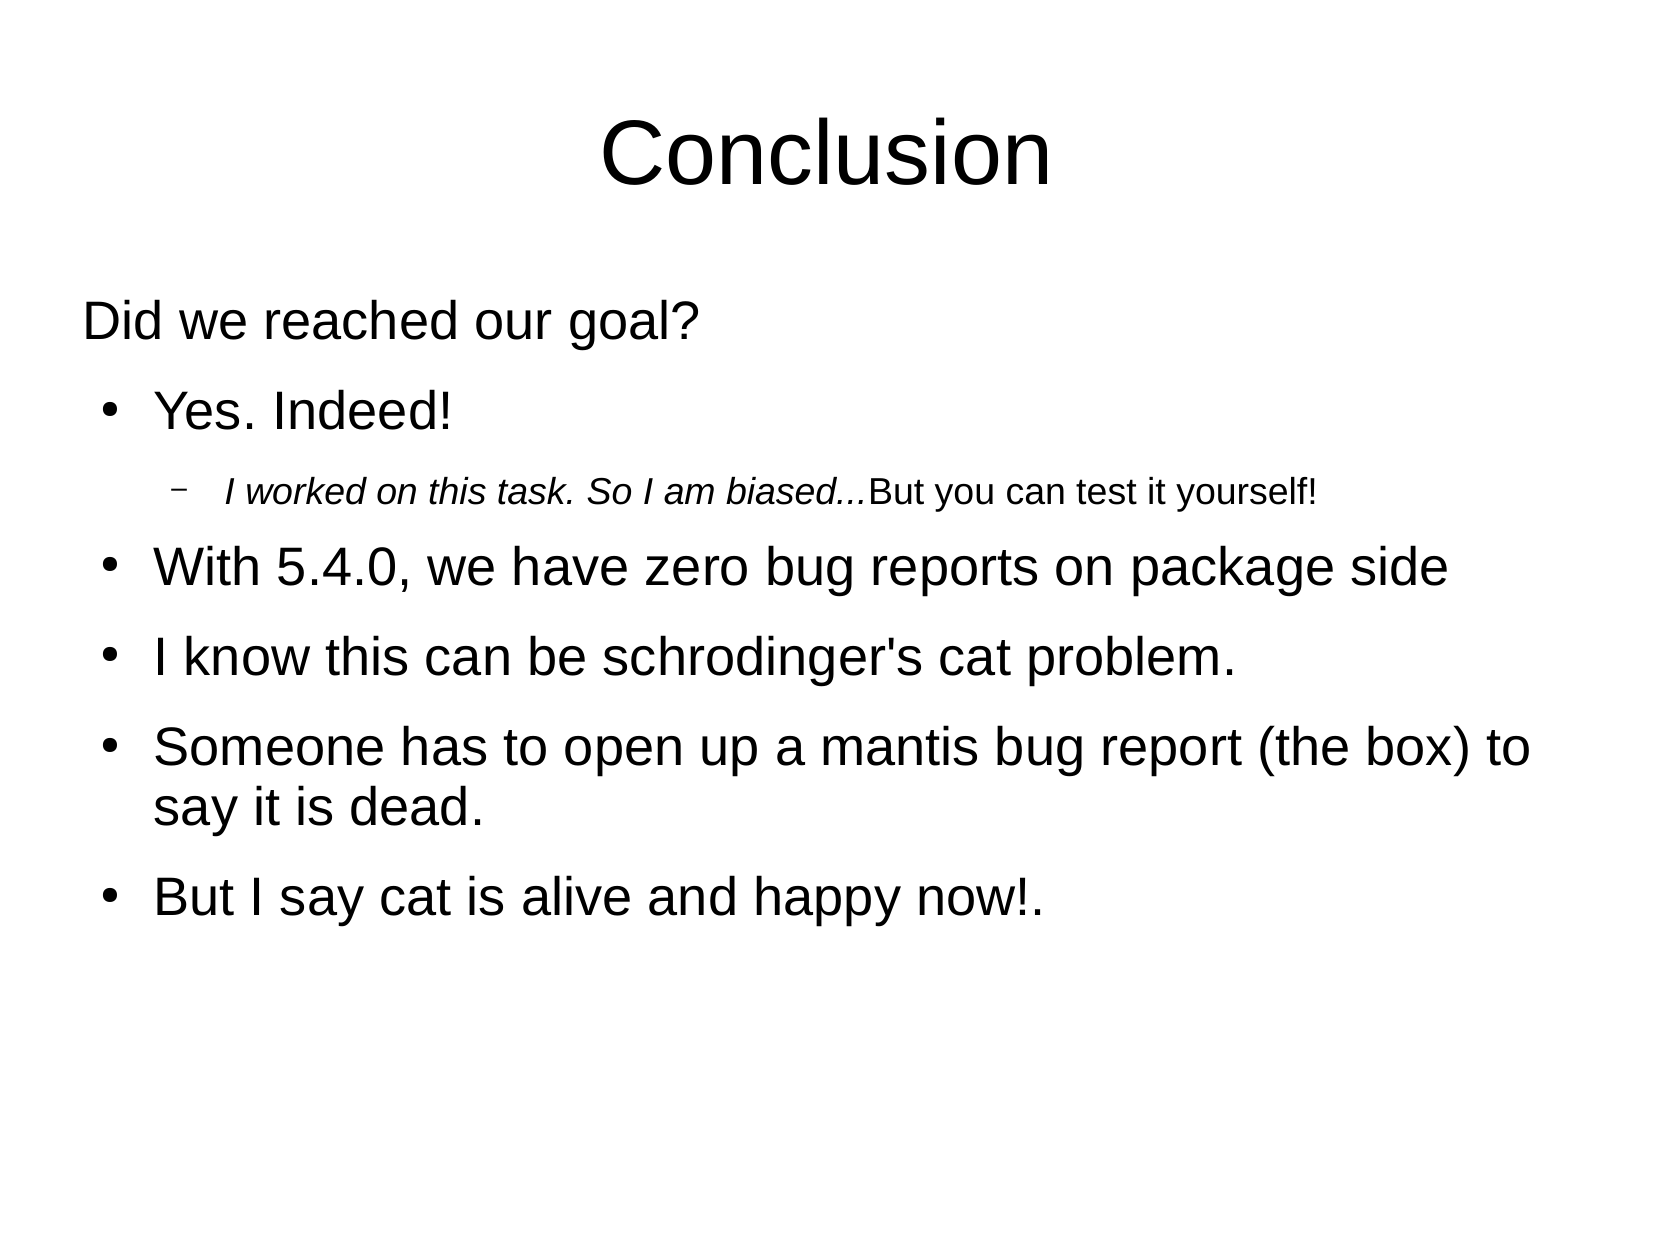

# Conclusion
Did we reached our goal?
Yes. Indeed!
I worked on this task. So I am biased...But you can test it yourself!
With 5.4.0, we have zero bug reports on package side
I know this can be schrodinger's cat problem.
Someone has to open up a mantis bug report (the box) to say it is dead.
But I say cat is alive and happy now!.